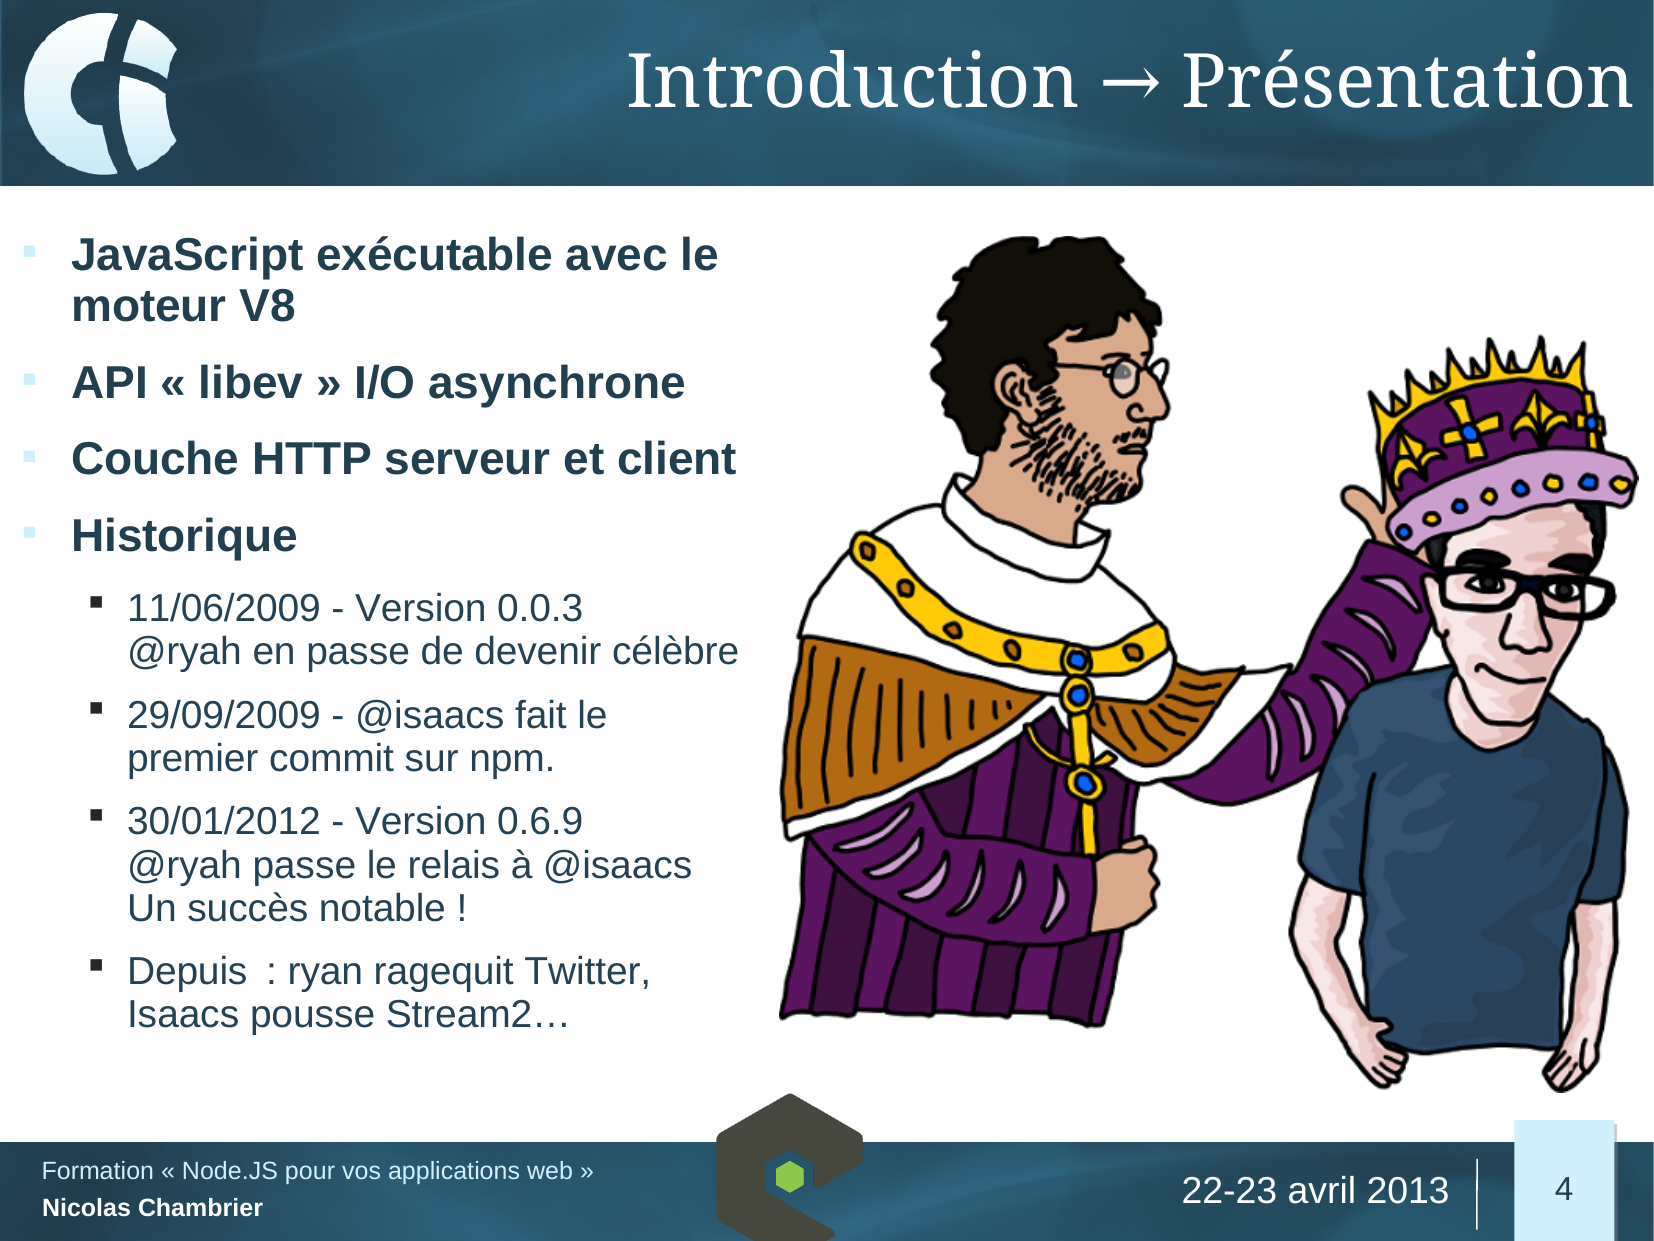

# Introduction → Présentation
JavaScript exécutable avec le moteur V8
API « libev » I/O asynchrone
Couche HTTP serveur et client
Historique
11/06/2009 ‑ Version 0.0.3
@ryah en passe de devenir célèbre
29/09/2009 ‑ @isaacs fait le premier commit sur npm.
30/01/2012 ‑ Version 0.6.9
@ryah passe le relais à @isaacs
Un succès notable !
Depuis  : ryan ragequit Twitter, Isaacs pousse Stream2…